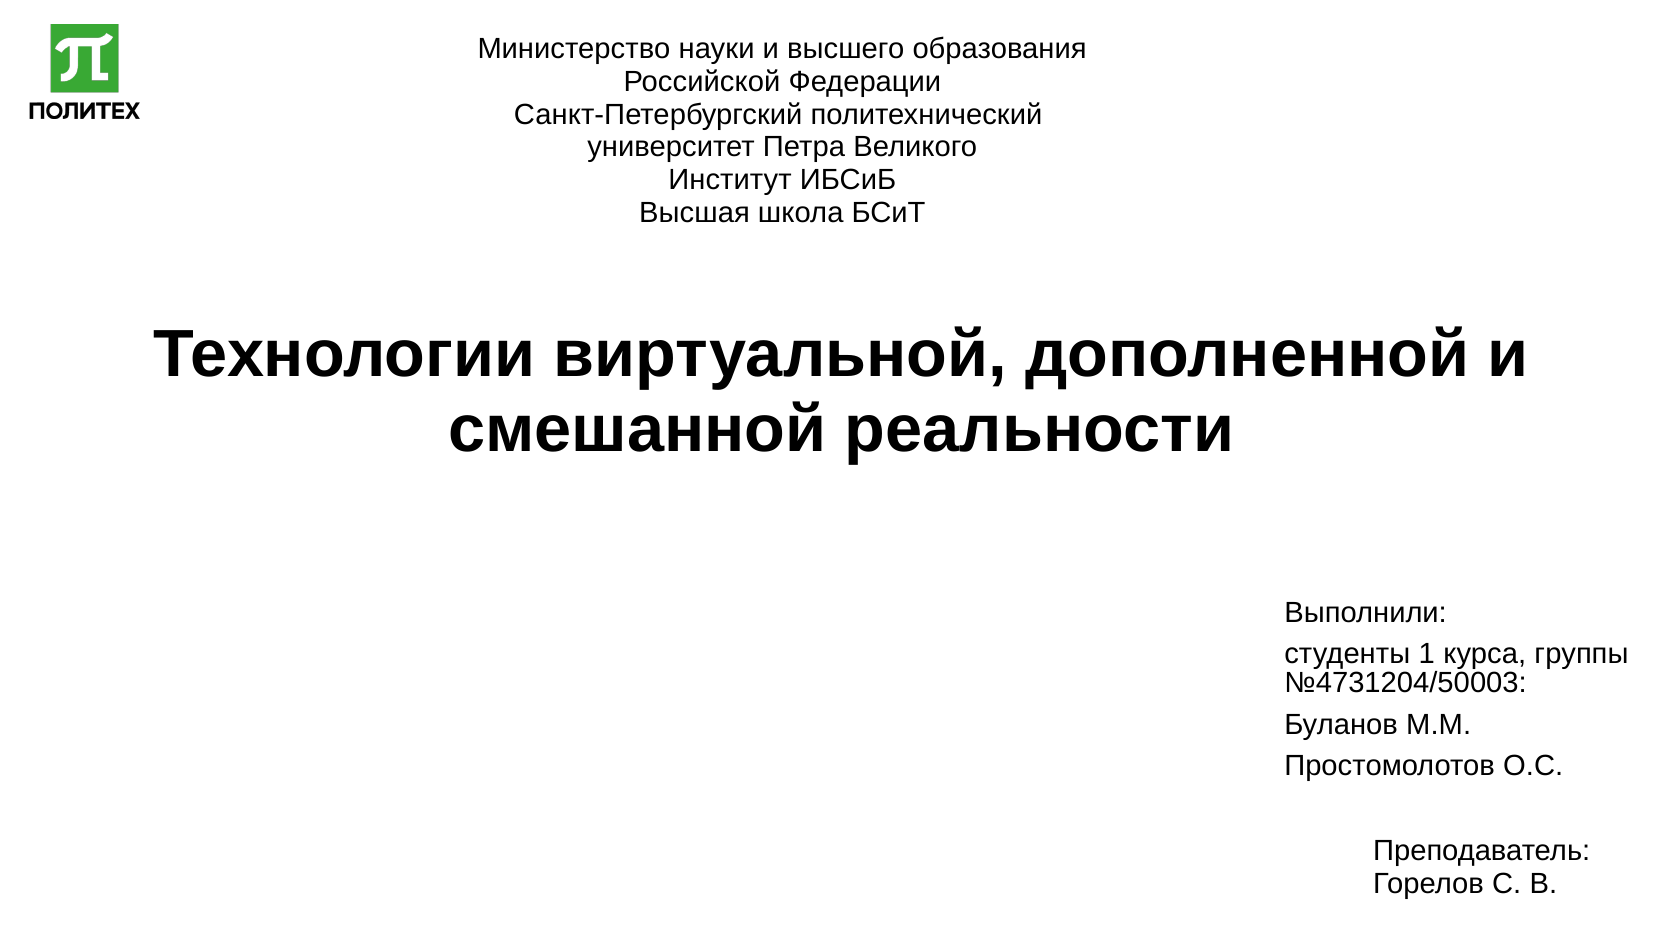

Министерство науки и высшего образования
Российской Федерации
Санкт-Петербургский политехнический
университет Петра Великого
Институт ИБСиБ
Высшая школа БСиТ
# Технологии виртуальной, дополненной и смешанной реальности
Выполнили:
студенты 1 курса, группы №4731204/50003:
Буланов М.М.
Простомолотов О.С.
Преподаватель: Горелов С. В.